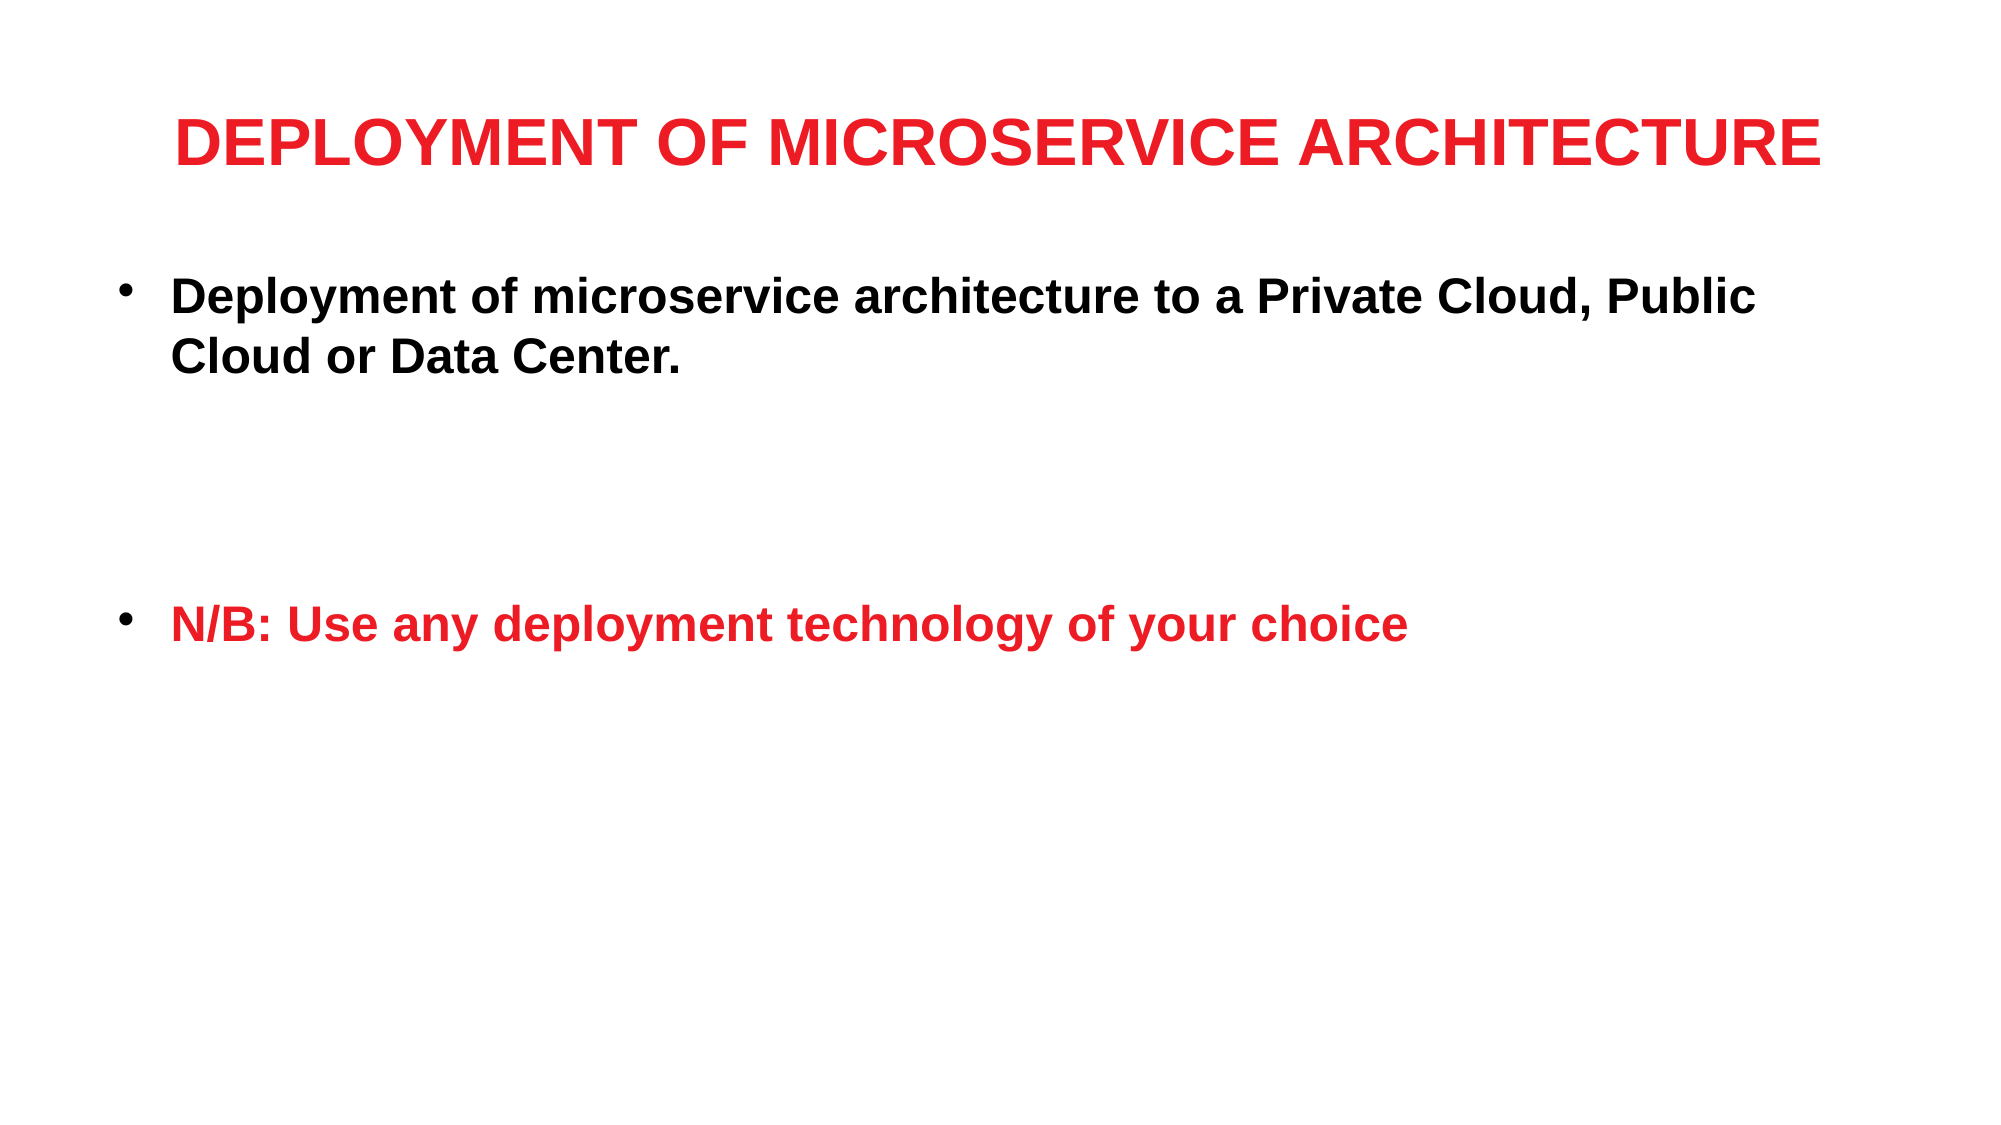

# DEPLOYMENT OF MICROSERVICE ARCHITECTURE
Deployment of microservice architecture to a Private Cloud, Public Cloud or Data Center.
N/B: Use any deployment technology of your choice